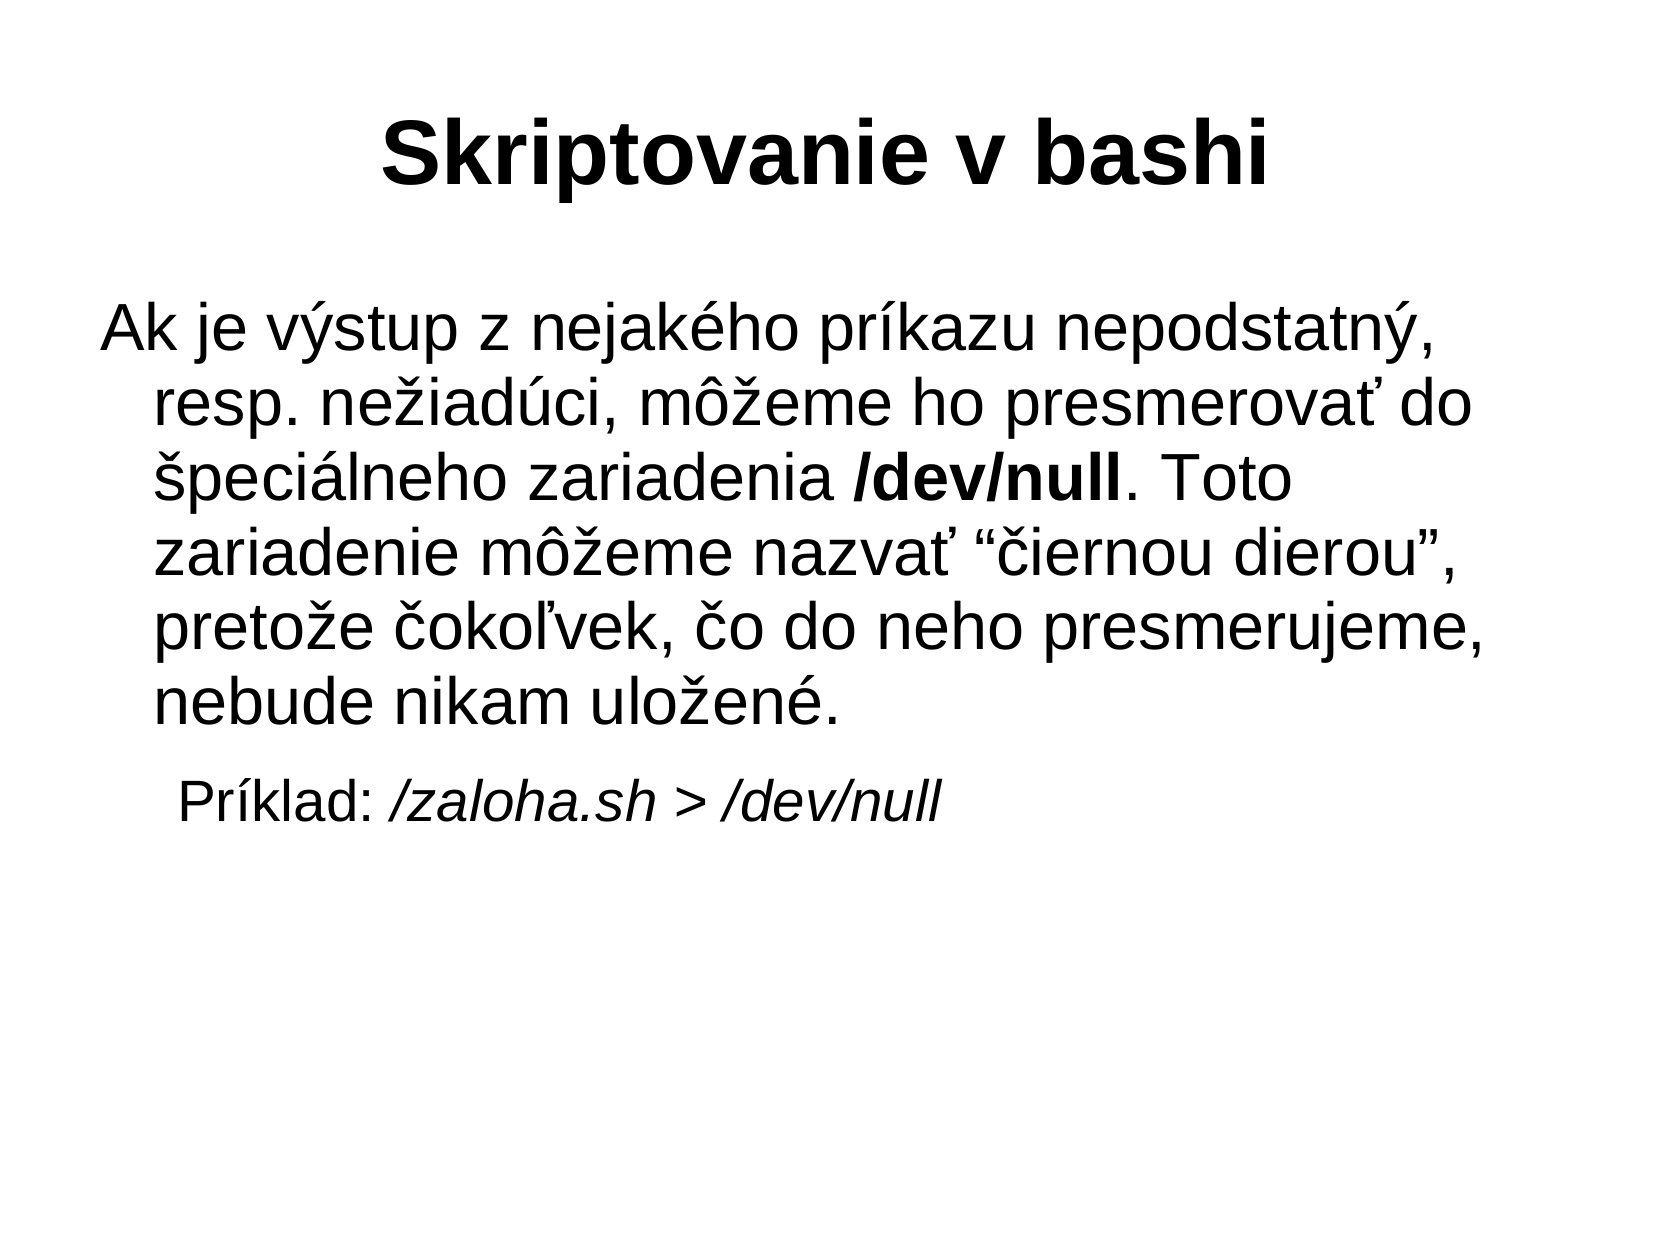

# Skriptovanie v bashi
Ak je výstup z nejakého príkazu nepodstatný, resp. nežiadúci, môžeme ho presmerovať do špeciálneho zariadenia /dev/null. Toto zariadenie môžeme nazvať “čiernou dierou”, pretože čokoľvek, čo do neho presmerujeme, nebude nikam uložené.
Príklad: /zaloha.sh > /dev/null